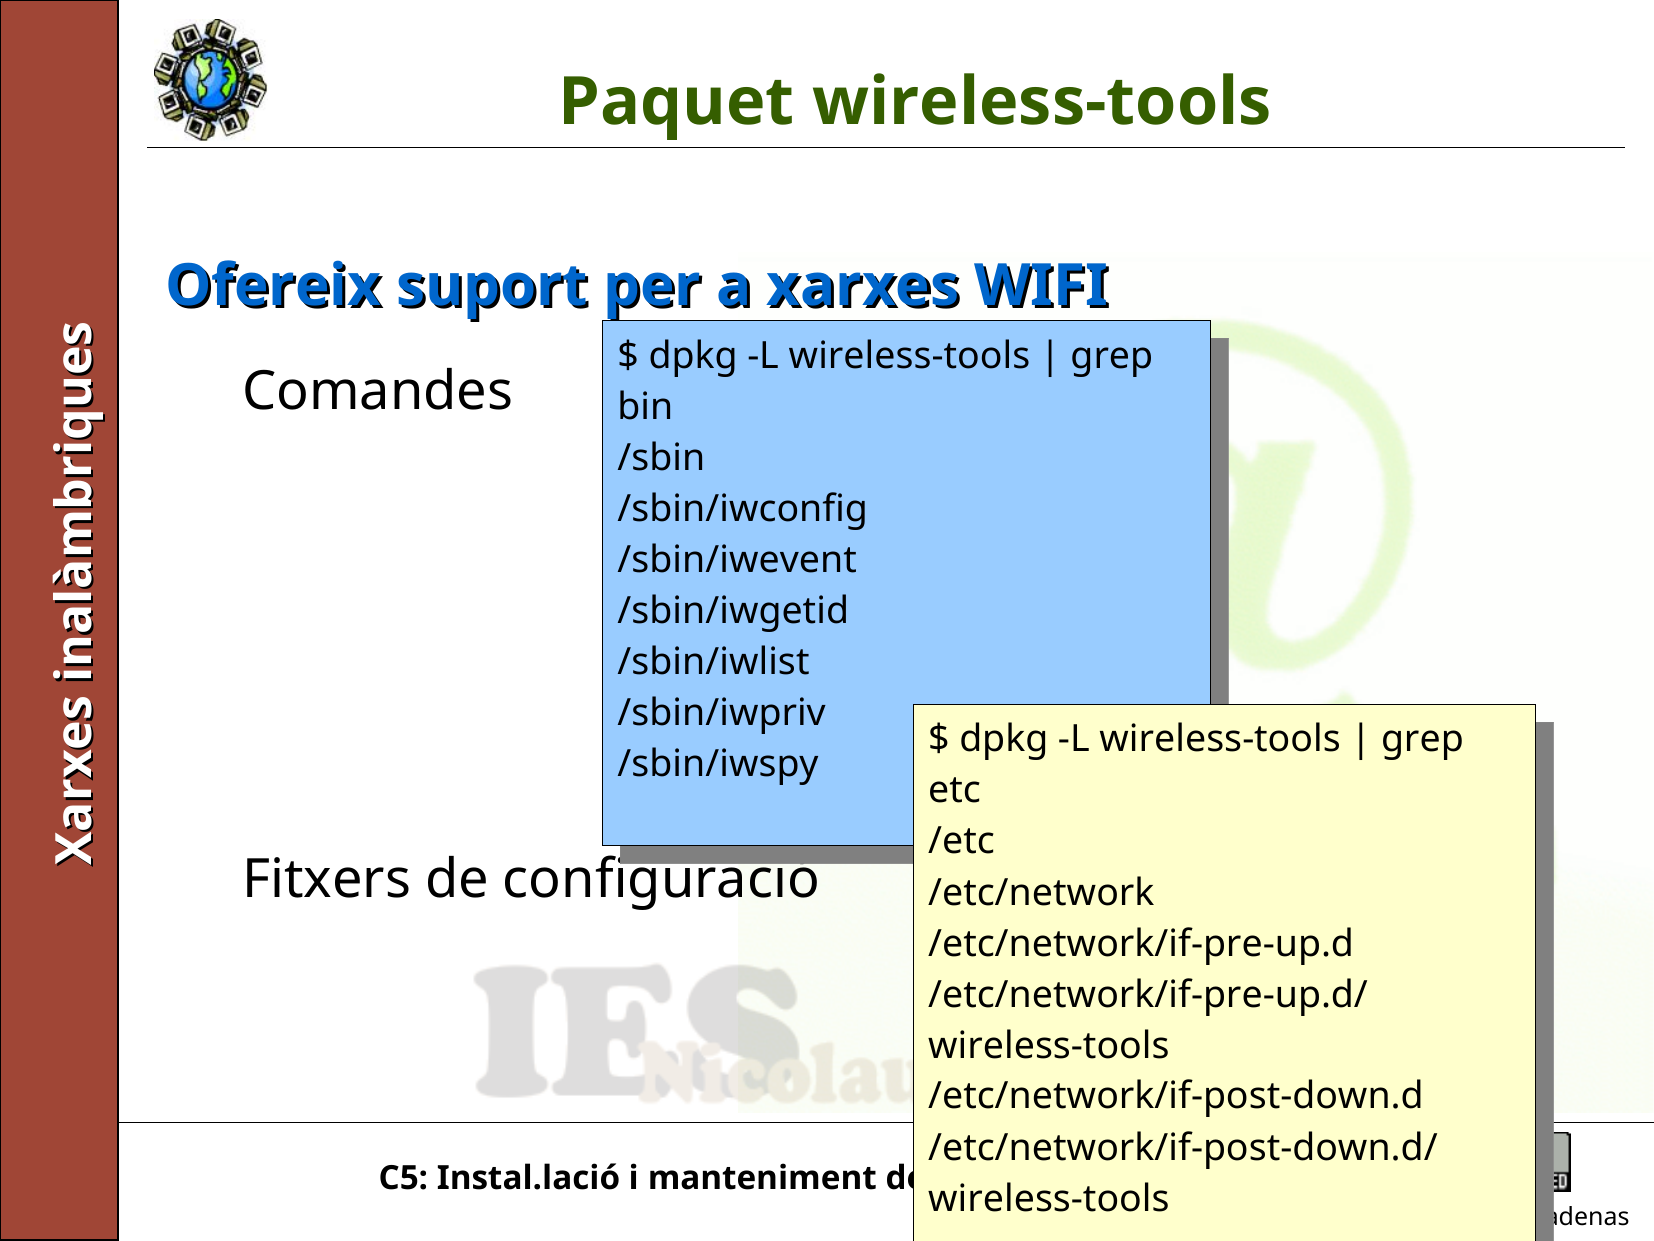

# Paquet wireless-tools
Ofereix suport per a xarxes WIFI
Comandes
Fitxers de configuració
$ dpkg -L wireless-tools | grep bin
/sbin
/sbin/iwconfig
/sbin/iwevent
/sbin/iwgetid
/sbin/iwlist
/sbin/iwpriv
/sbin/iwspy
$ dpkg -L wireless-tools | grep etc
/etc
/etc/network
/etc/network/if-pre-up.d
/etc/network/if-pre-up.d/wireless-tools
/etc/network/if-post-down.d
/etc/network/if-post-down.d/wireless-tools